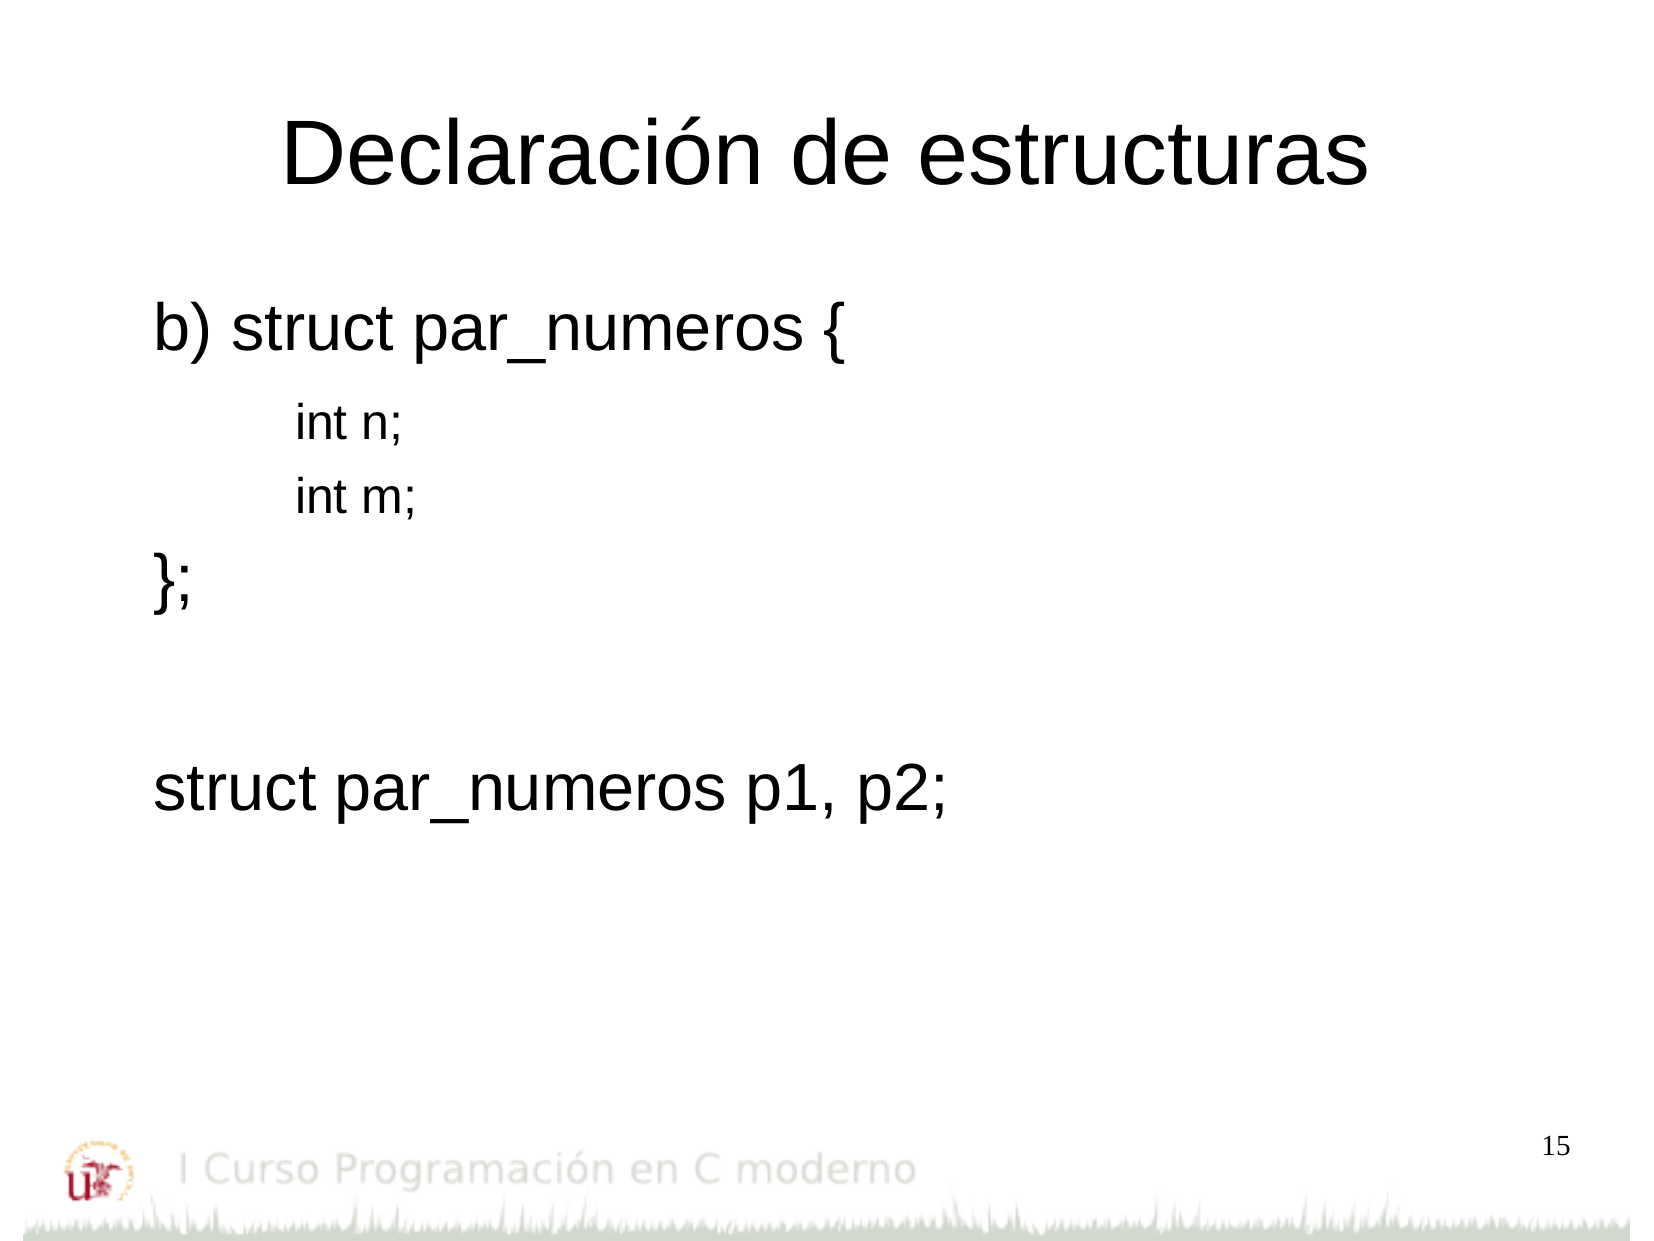

# Declaración de estructuras
b) struct par_numeros {
int n;
int m;
};
struct par_numeros p1, p2;
15